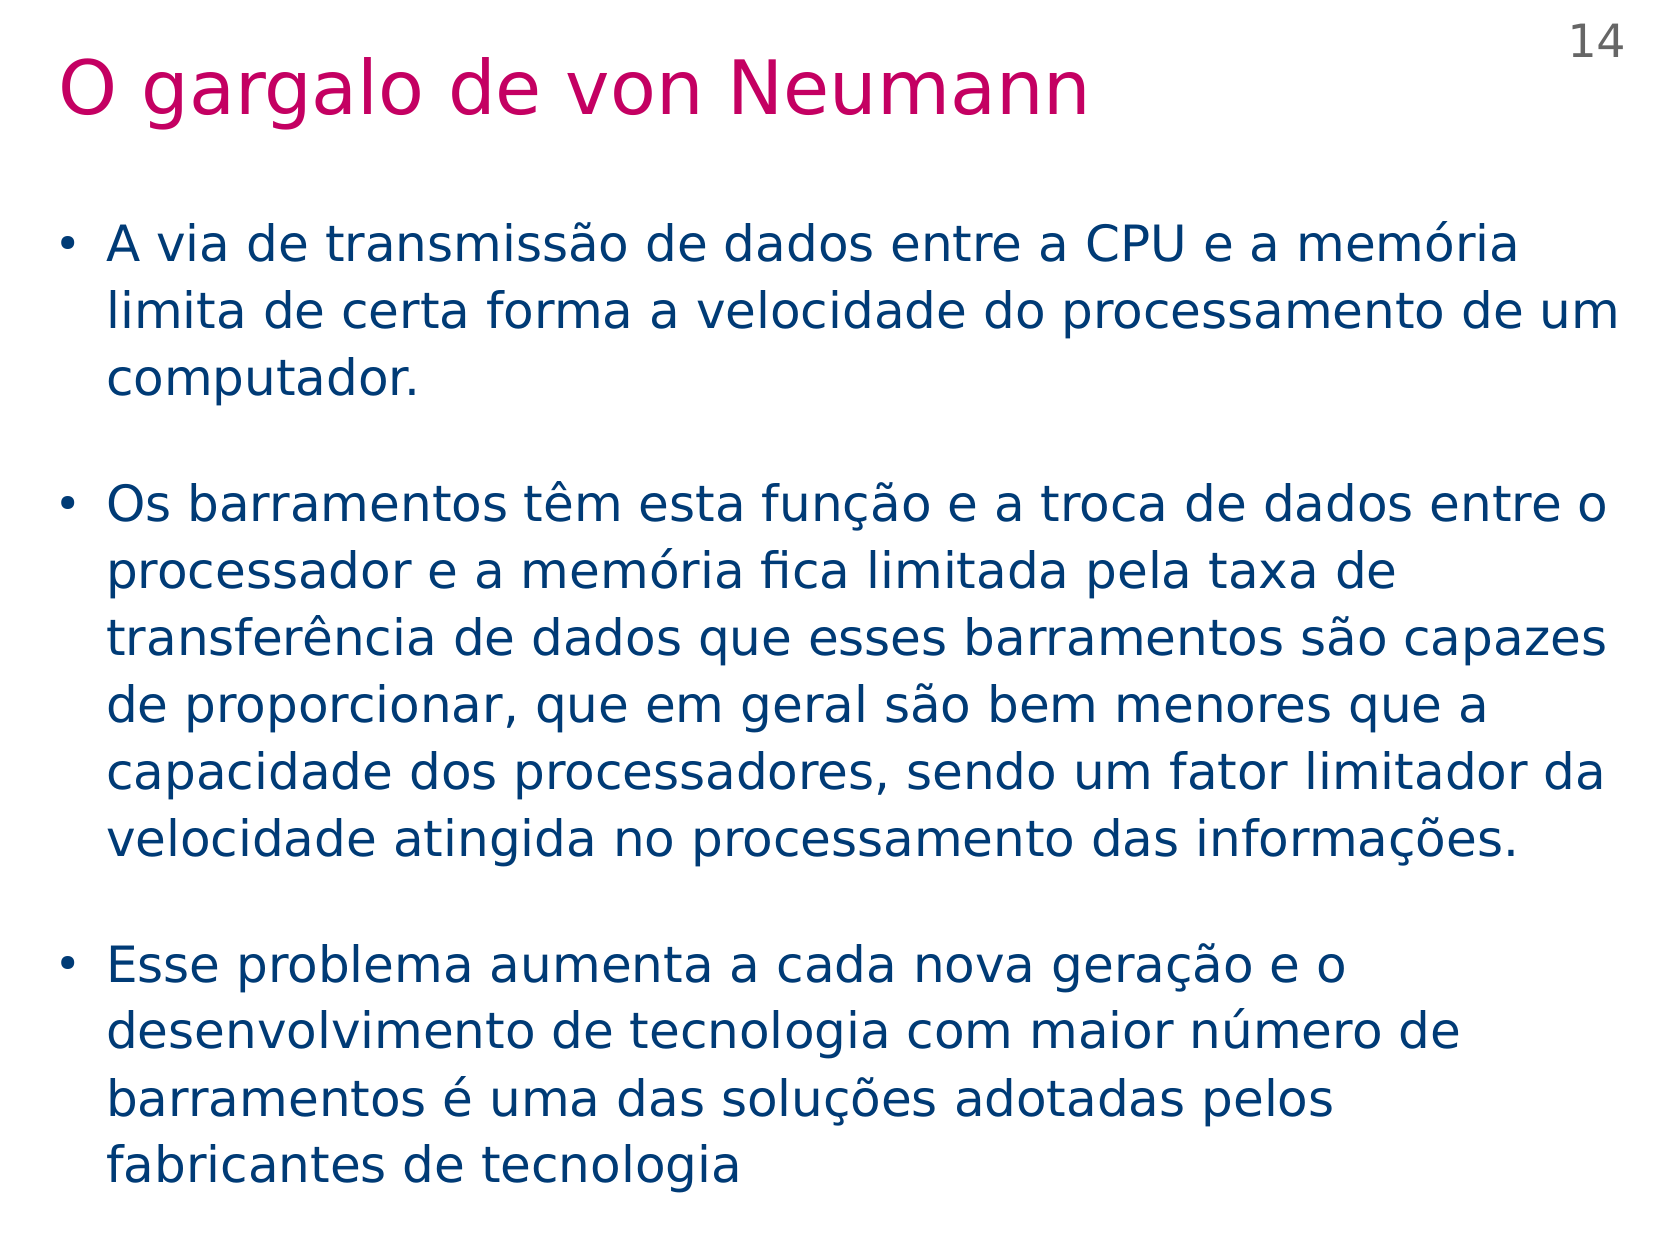

14
# O gargalo de von Neumann
A via de transmissão de dados entre a CPU e a memória limita de certa forma a velocidade do processamento de um computador.
Os barramentos têm esta função e a troca de dados entre o processador e a memória fica limitada pela taxa de transferência de dados que esses barramentos são capazes de proporcionar, que em geral são bem menores que a capacidade dos processadores, sendo um fator limitador da velocidade atingida no processamento das informações.
Esse problema aumenta a cada nova geração e o desenvolvimento de tecnologia com maior número de barramentos é uma das soluções adotadas pelos fabricantes de tecnologia